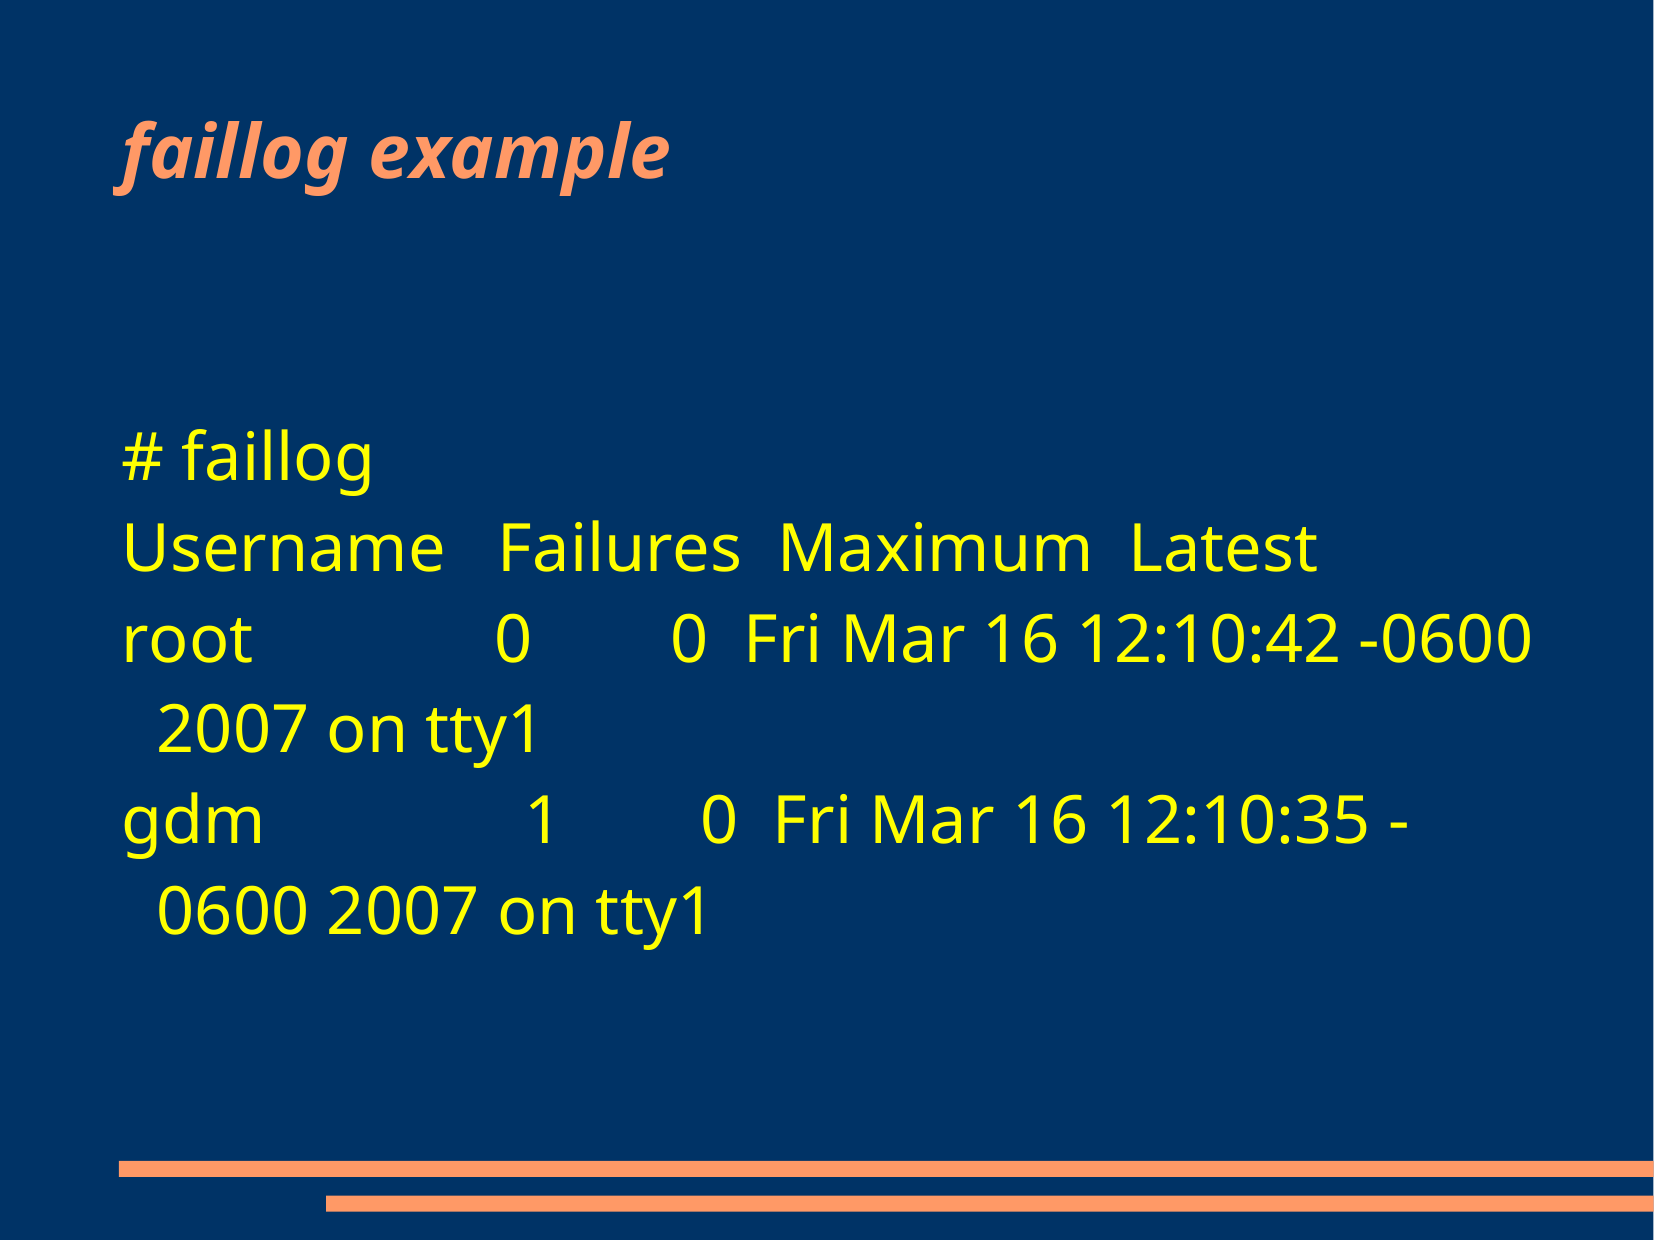

# faillog example
# faillog
Username Failures Maximum Latest
root 0 0 Fri Mar 16 12:10:42 -0600 2007 on tty1
gdm 1 0 Fri Mar 16 12:10:35 -0600 2007 on tty1